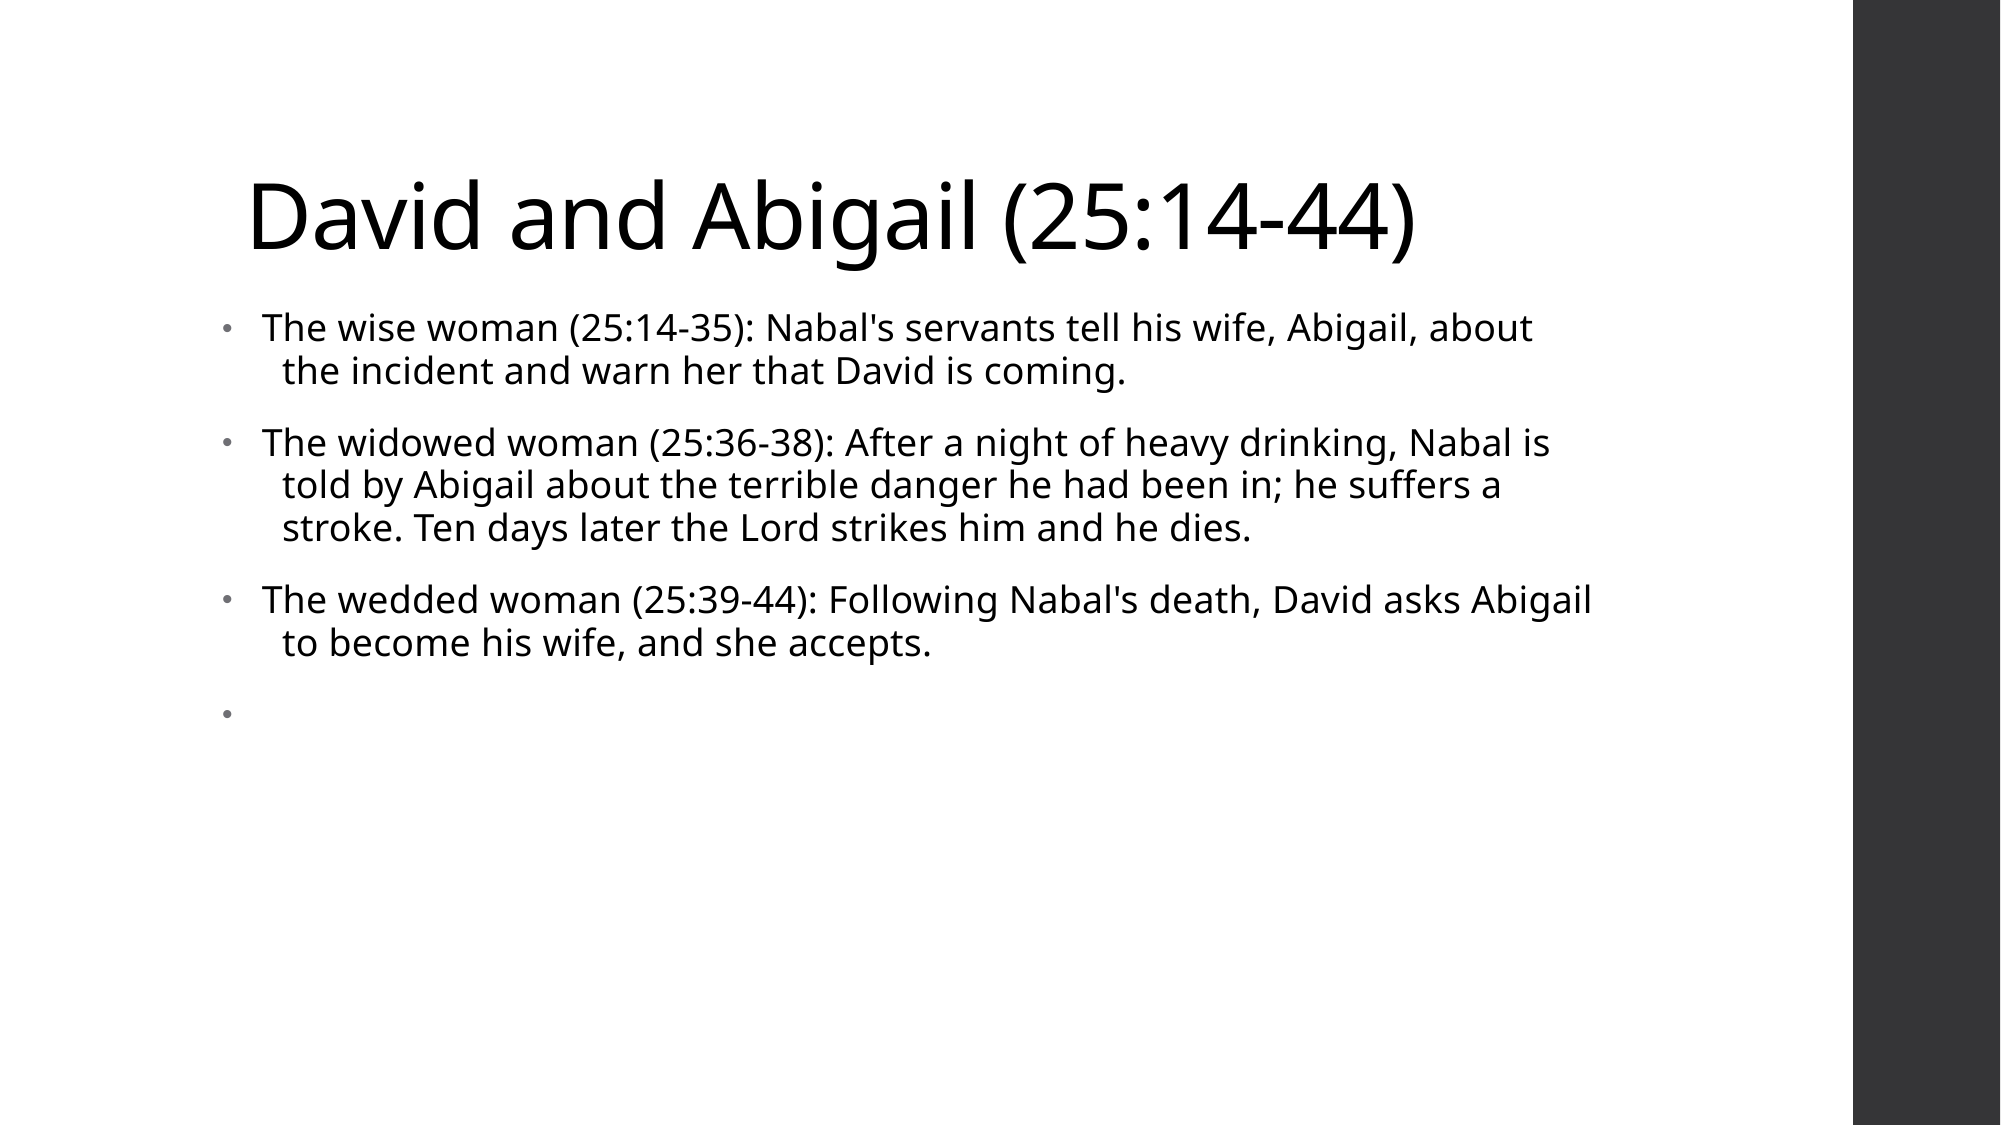

# David and Abigail (25:14-44)
 The wise woman (25:14-35): Nabal's servants tell his wife, Abigail, about the incident and warn her that David is coming.
 The widowed woman (25:36-38): After a night of heavy drinking, Nabal is told by Abigail about the terrible danger he had been in; he suffers a stroke. Ten days later the Lord strikes him and he dies.
 The wedded woman (25:39-44): Following Nabal's death, David asks Abigail to become his wife, and she accepts.